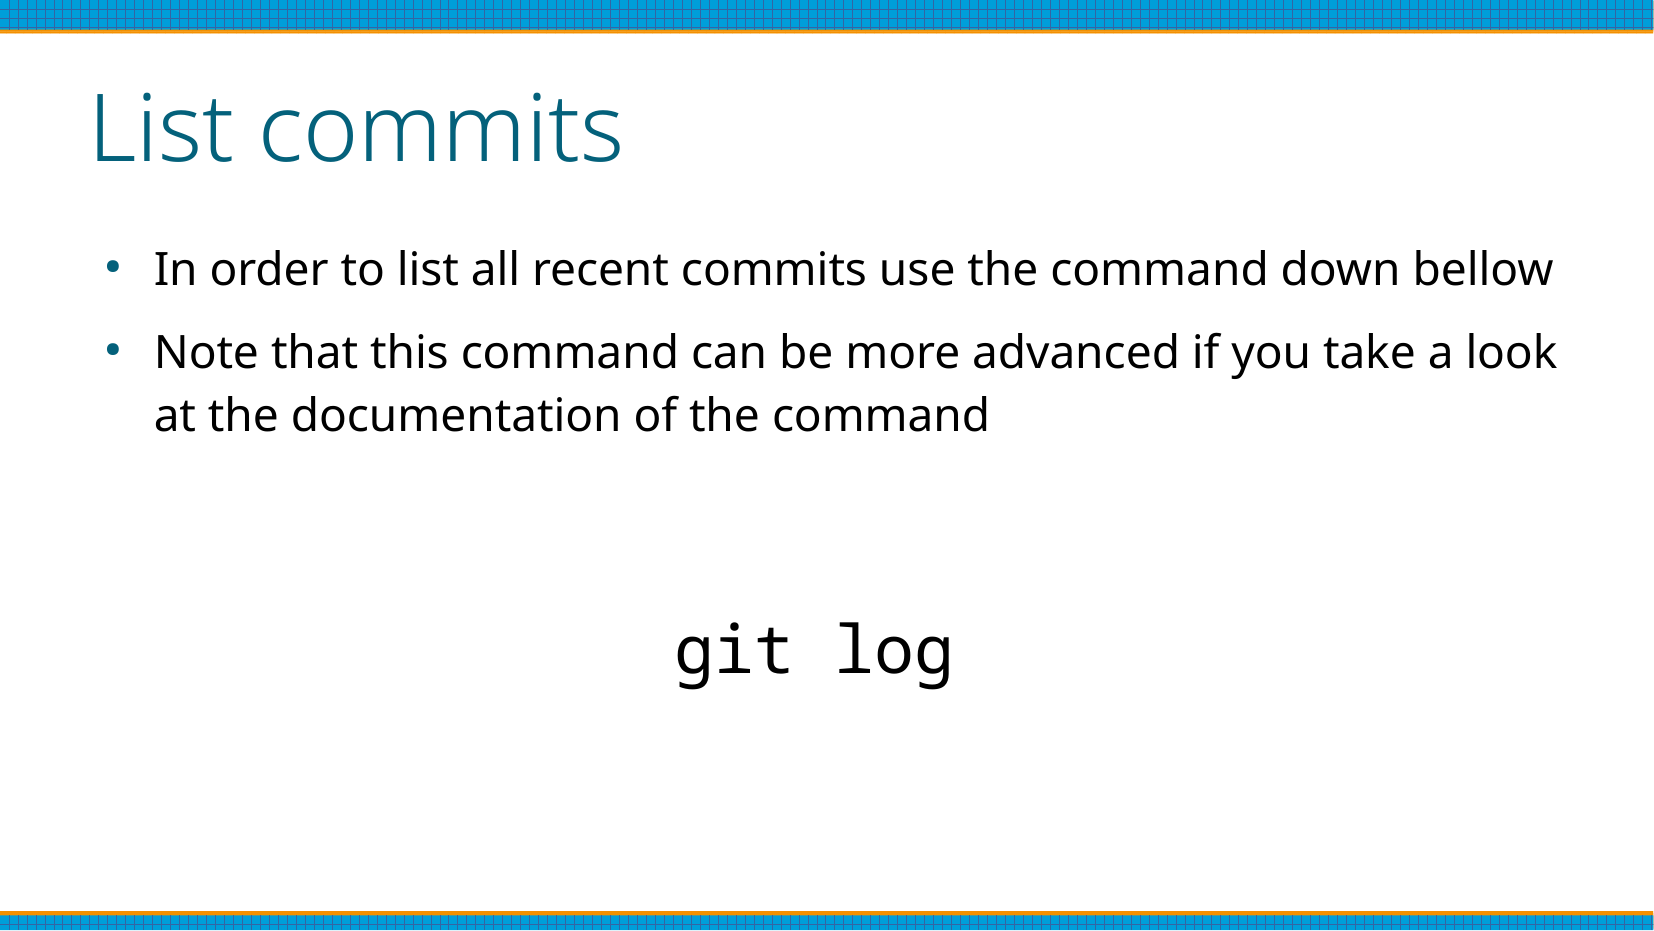

# List commits
In order to list all recent commits use the command down bellow
Note that this command can be more advanced if you take a look at the documentation of the command
git log